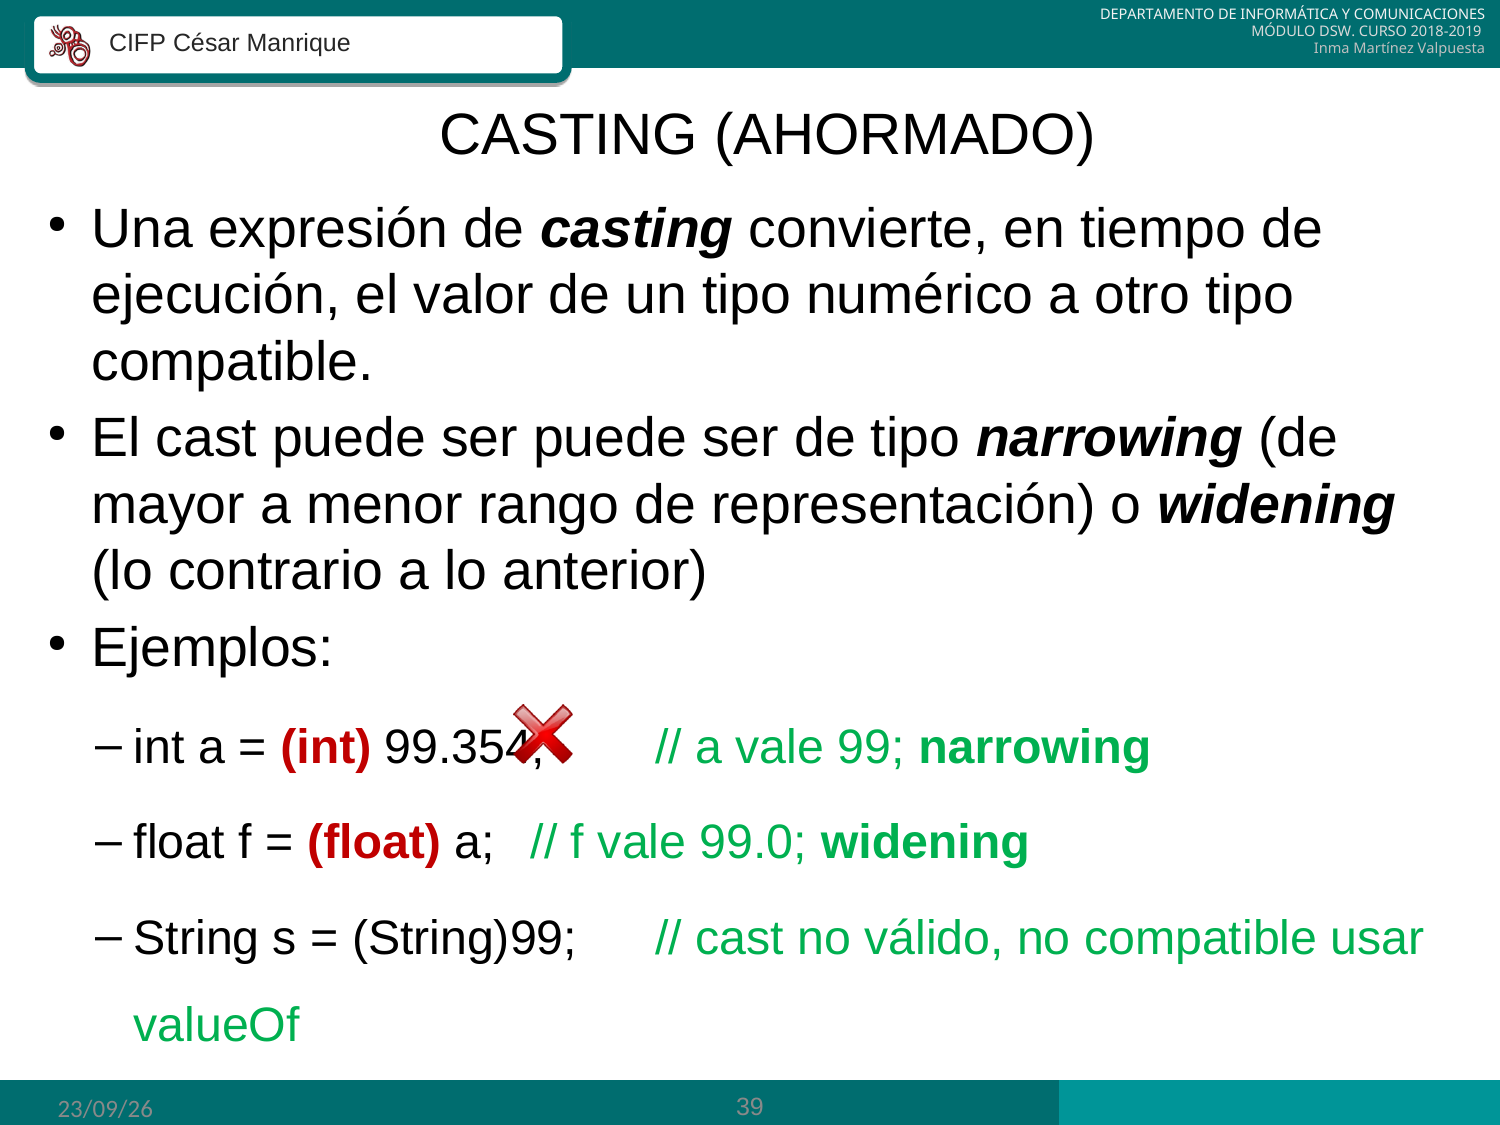

# CASTING (AHORMADO)
Una expresión de casting convierte, en tiempo de ejecución, el valor de un tipo numérico a otro tipo compatible.
El cast puede ser puede ser de tipo narrowing (de mayor a menor rango de representación) o widening (lo contrario a lo anterior)
Ejemplos:
int a = (int) 99.354;		// a vale 99; narrowing
float f = (float) a;		// f vale 99.0; widening
String s = (String)99;	// cast no válido, no compatible usar valueOf